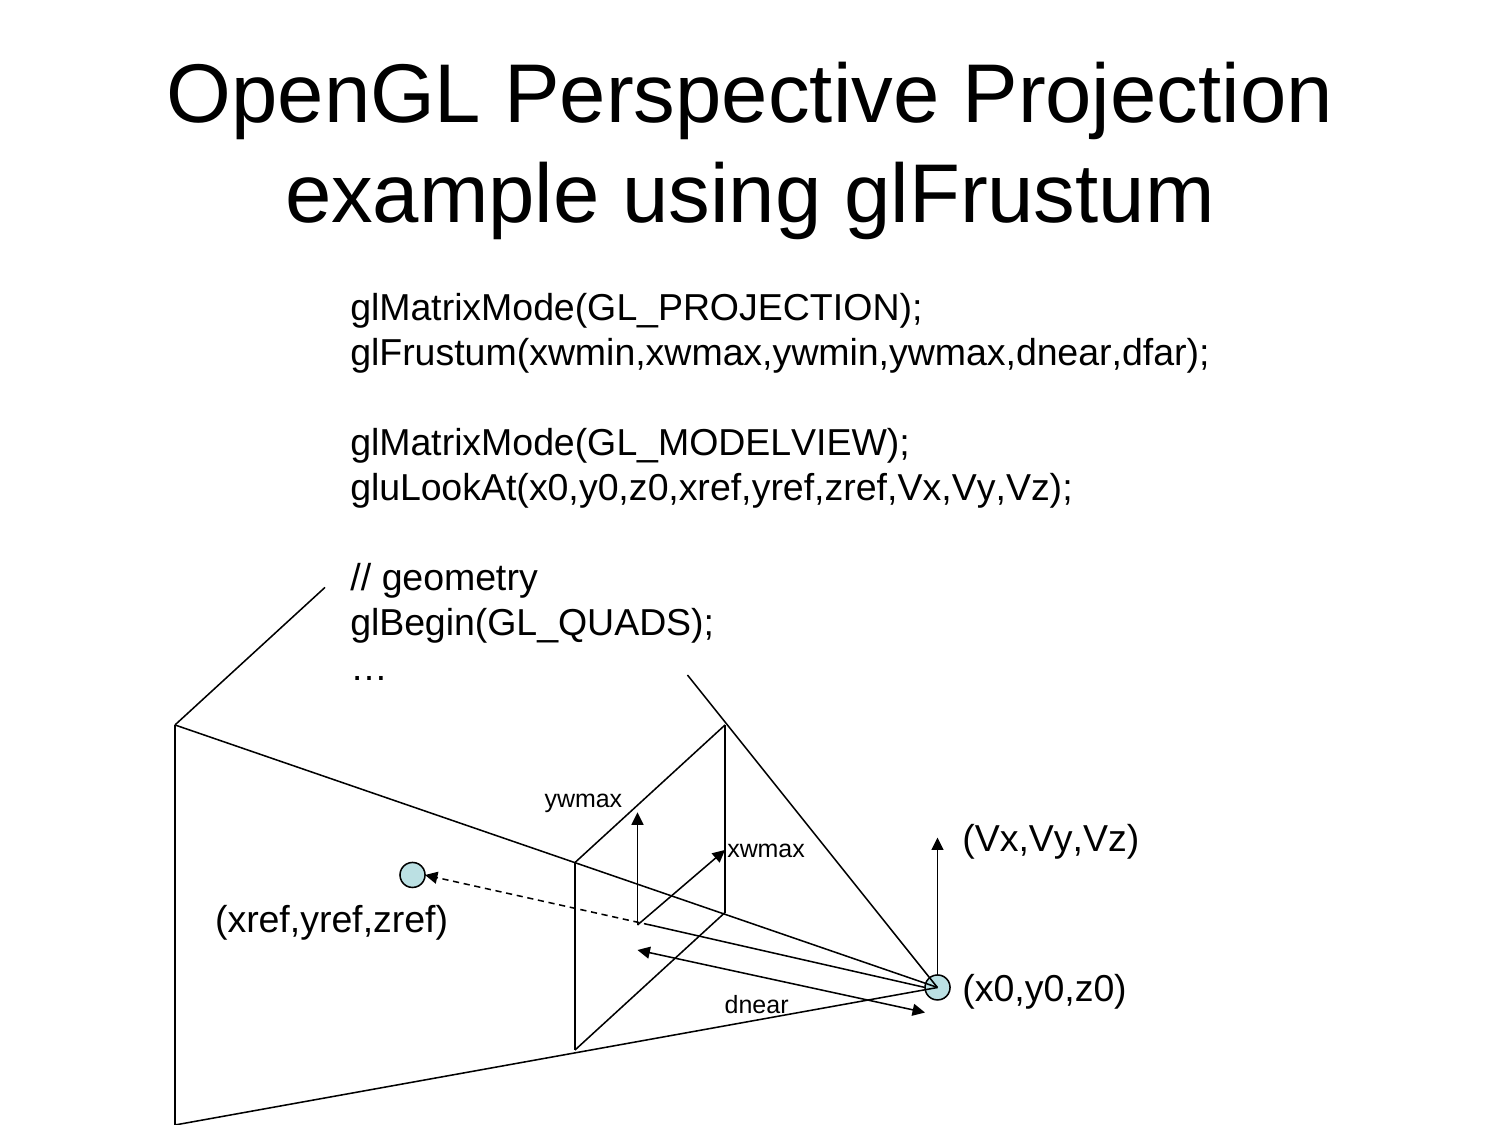

# OpenGL Perspective Projection example using glFrustum
glMatrixMode(GL_PROJECTION);
glFrustum(xwmin,xwmax,ywmin,ywmax,dnear,dfar);
glMatrixMode(GL_MODELVIEW);
gluLookAt(x0,y0,z0,xref,yref,zref,Vx,Vy,Vz);
// geometry
glBegin(GL_QUADS);
…
ywmax
(Vx,Vy,Vz)
xwmax
(xref,yref,zref)
(x0,y0,z0)
dnear